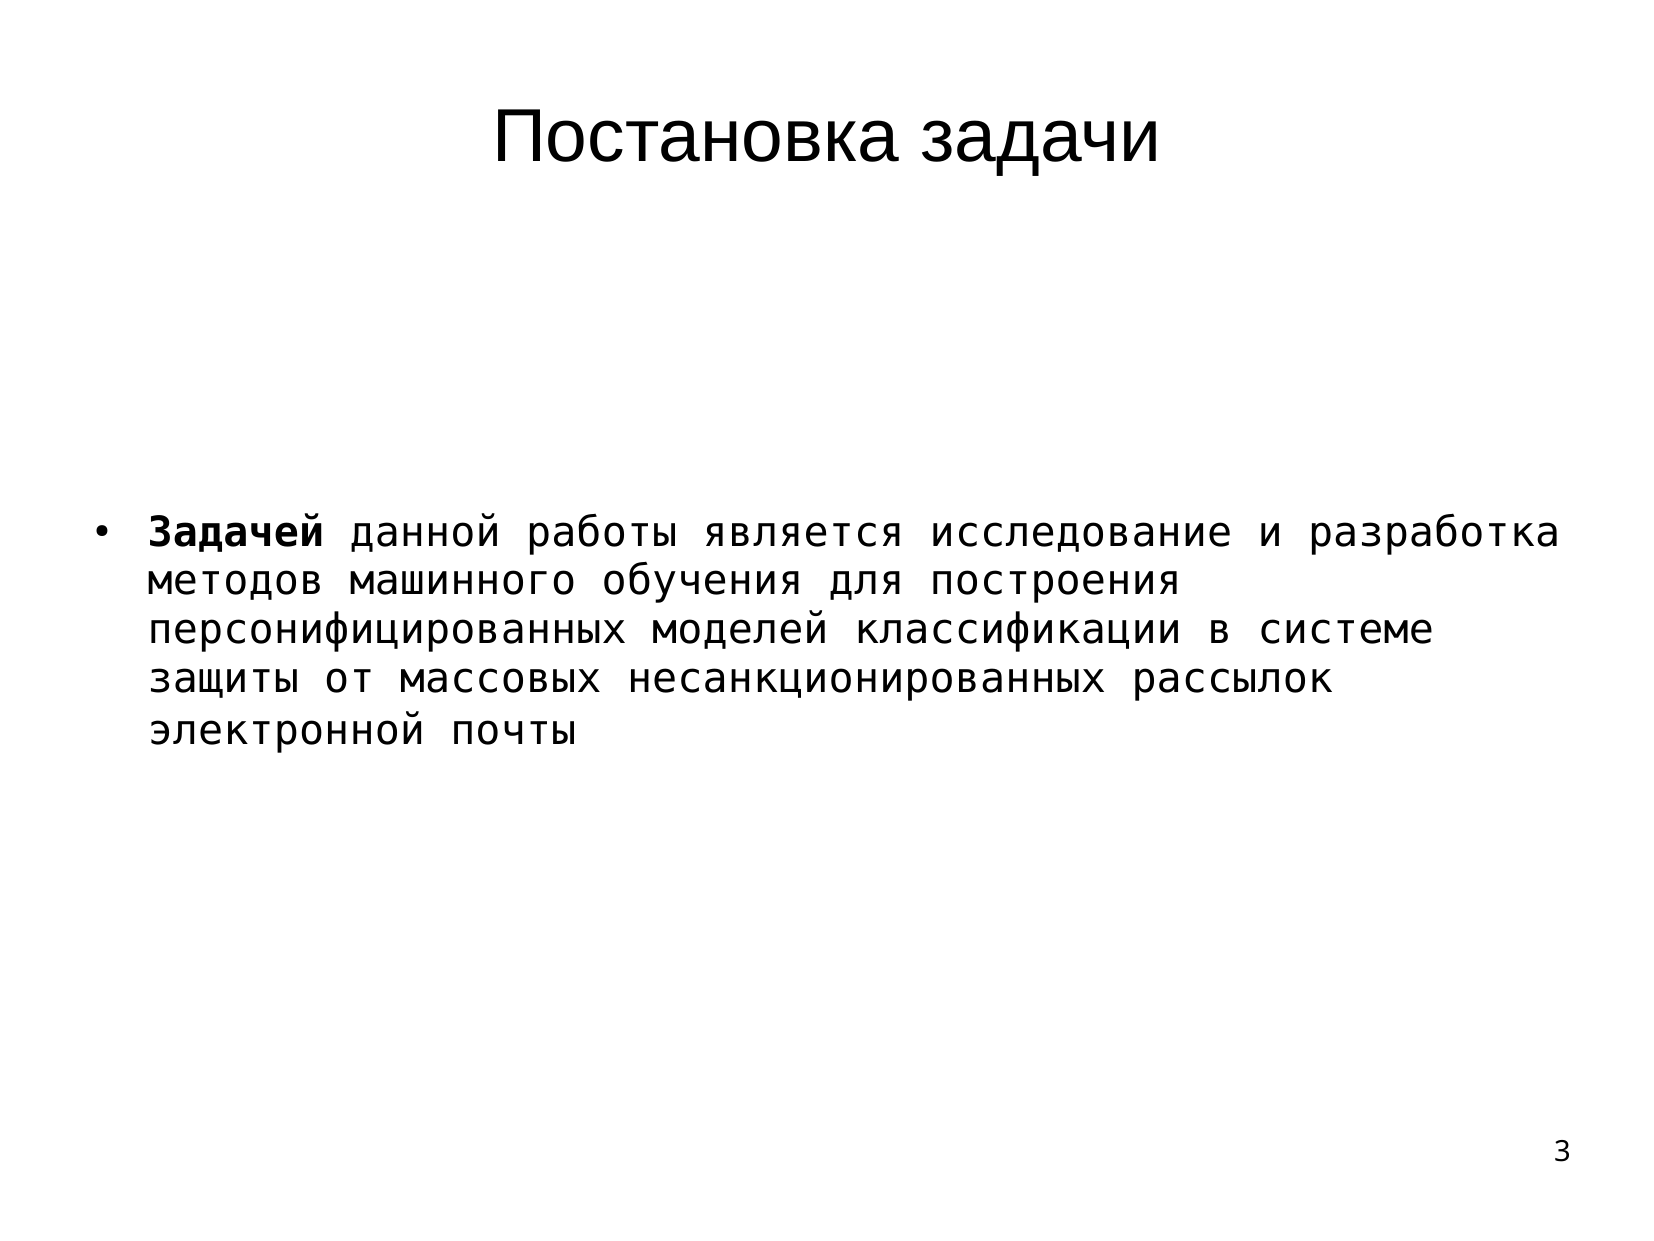

# Постановка задачи
Задачей данной работы является исследование и разработка методов машинного обучения для построения персонифицированных моделей классификации в системе защиты от массовых несанкционированных рассылок электронной почты
3
Москва, 2020 г.